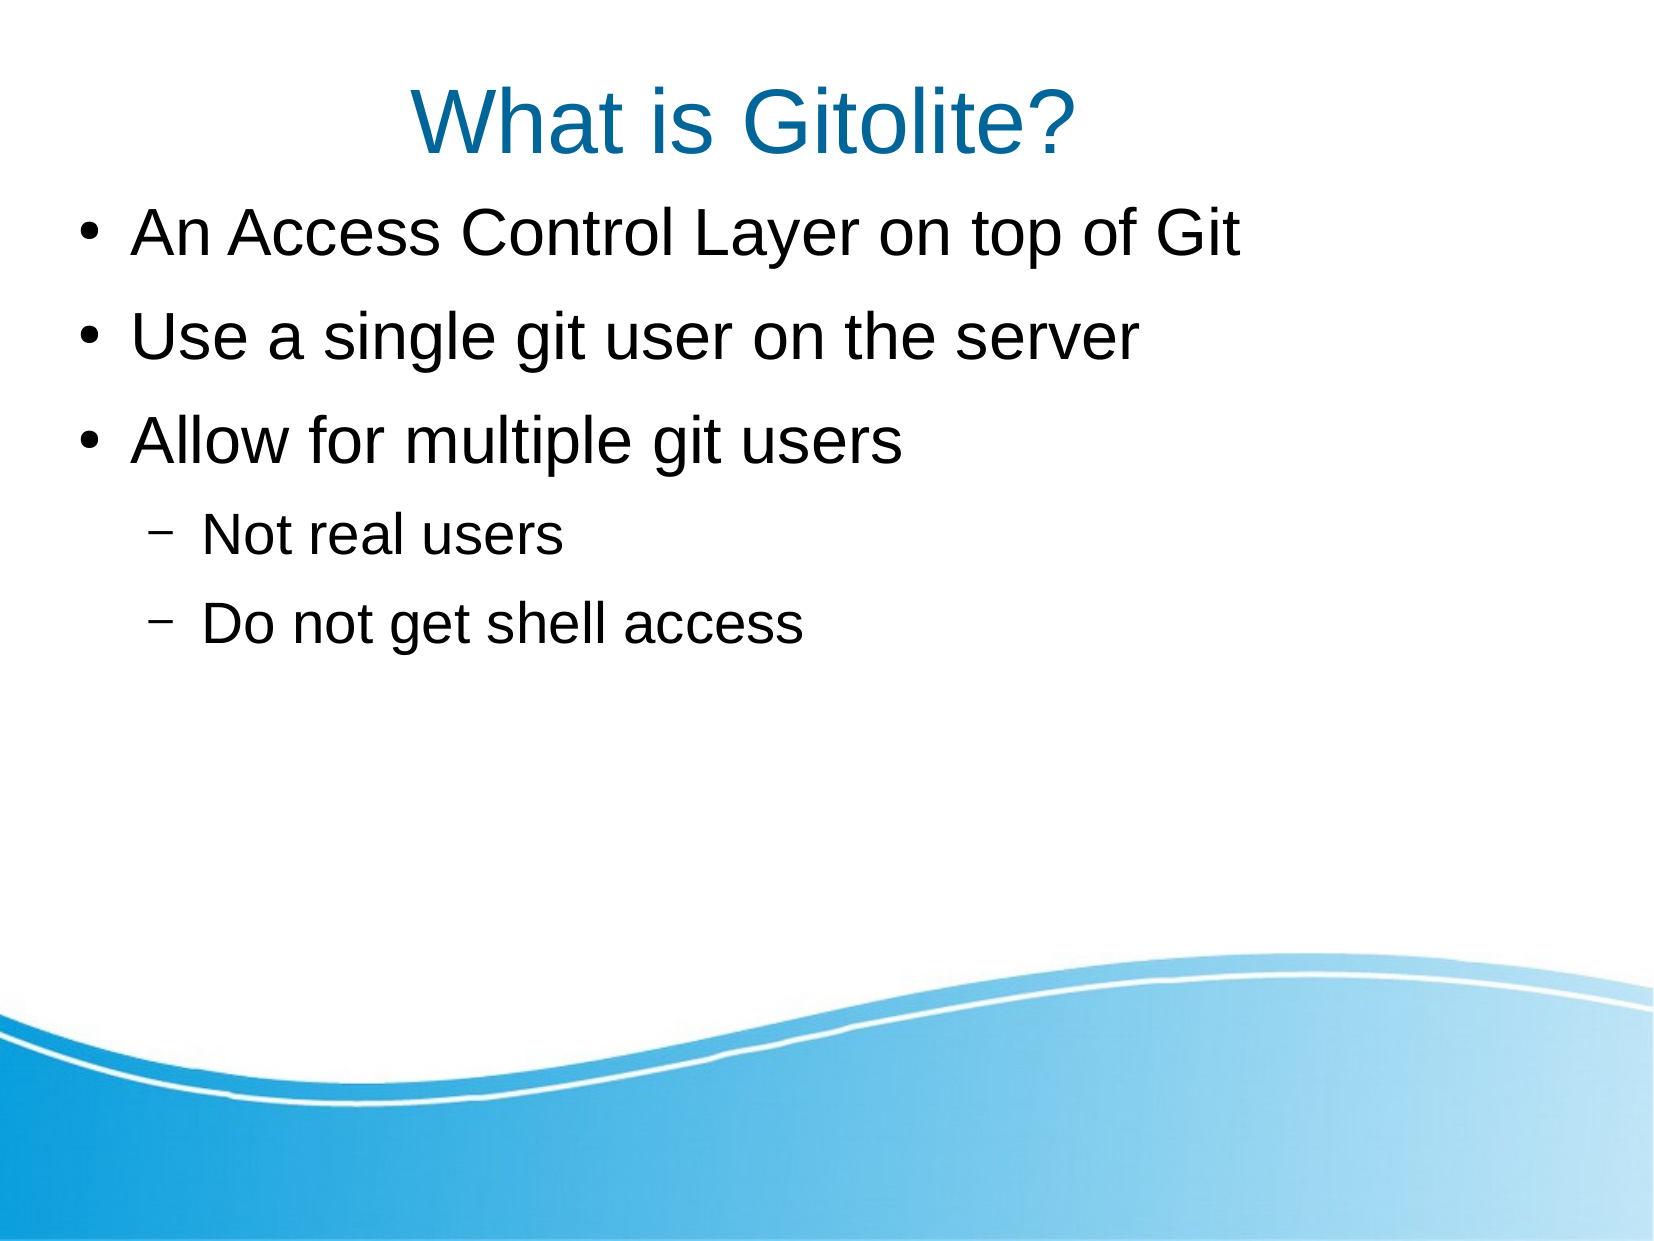

# What is Gitolite?
An Access Control Layer on top of Git
Use a single git user on the server
Allow for multiple git users
Not real users
Do not get shell access